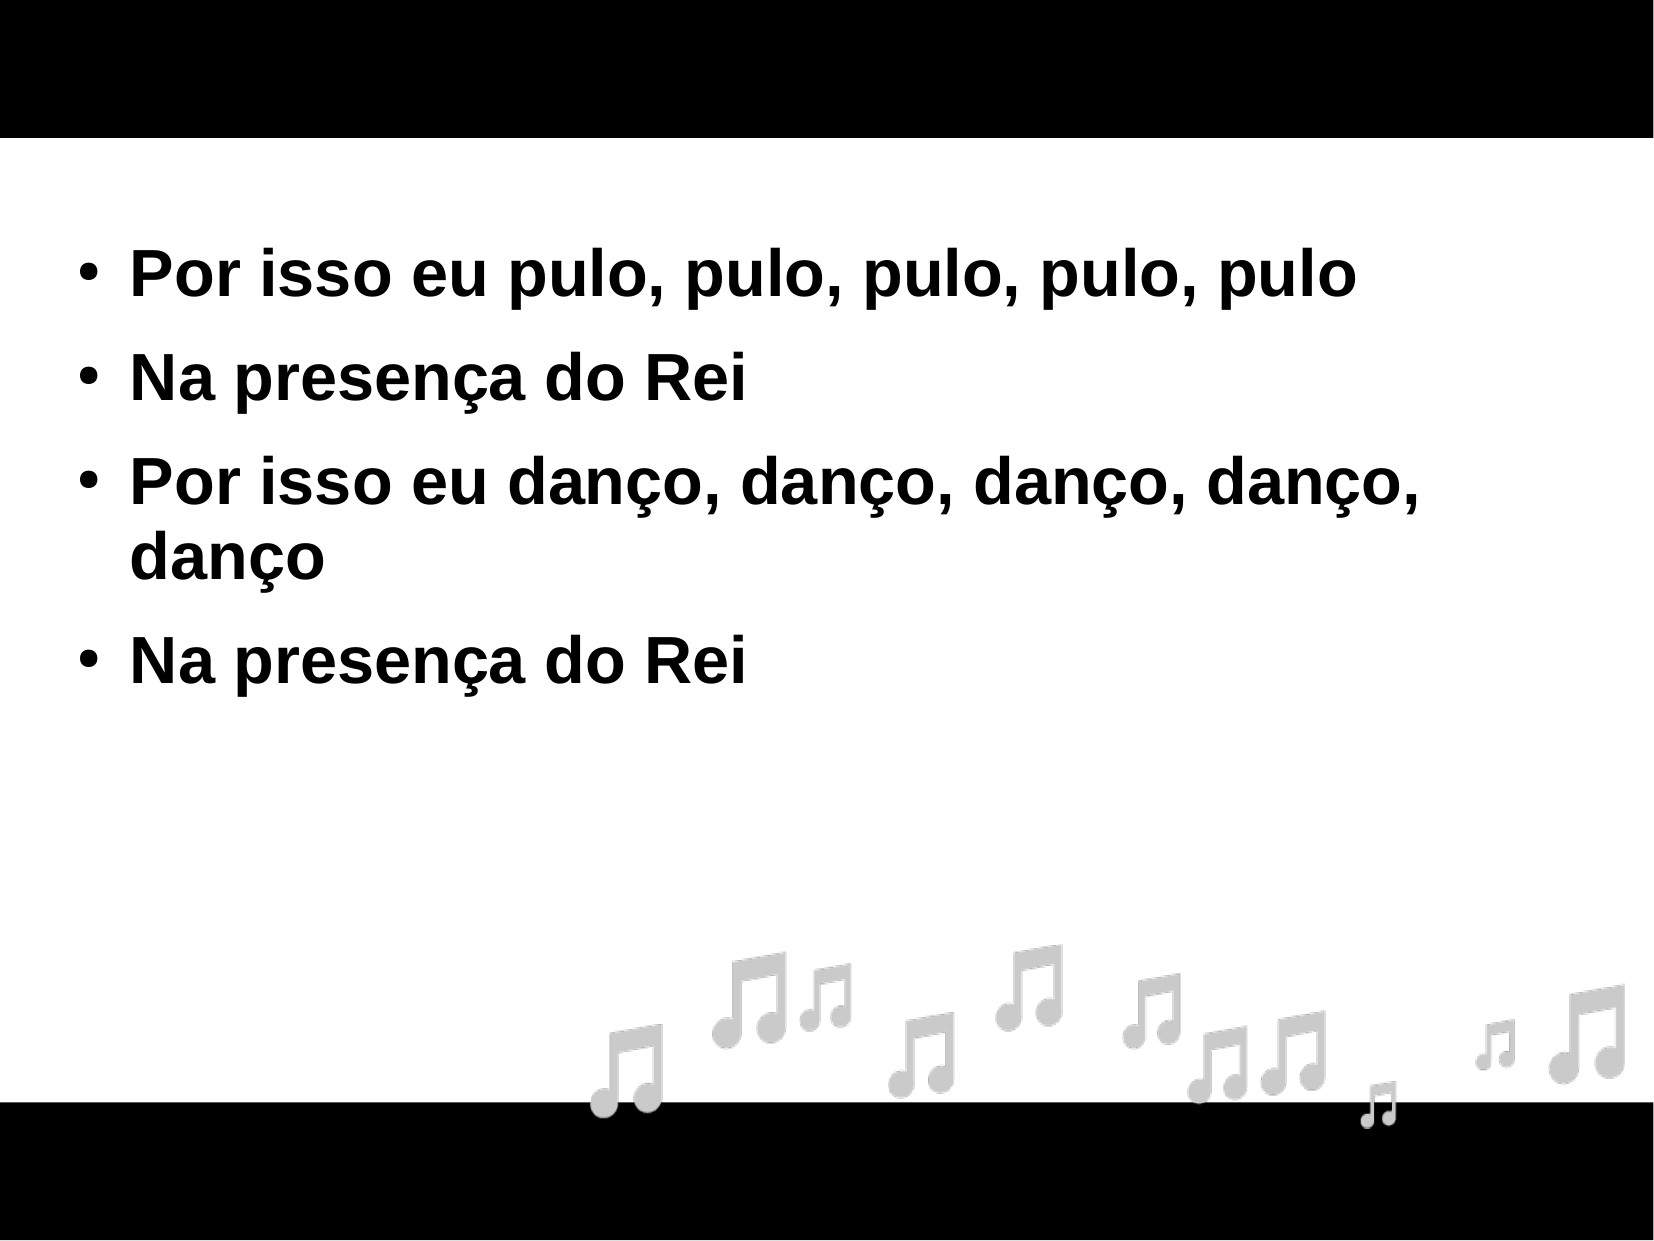

# Por isso eu pulo, pulo, pulo, pulo, pulo
Na presença do Rei
Por isso eu danço, danço, danço, danço, danço
Na presença do Rei